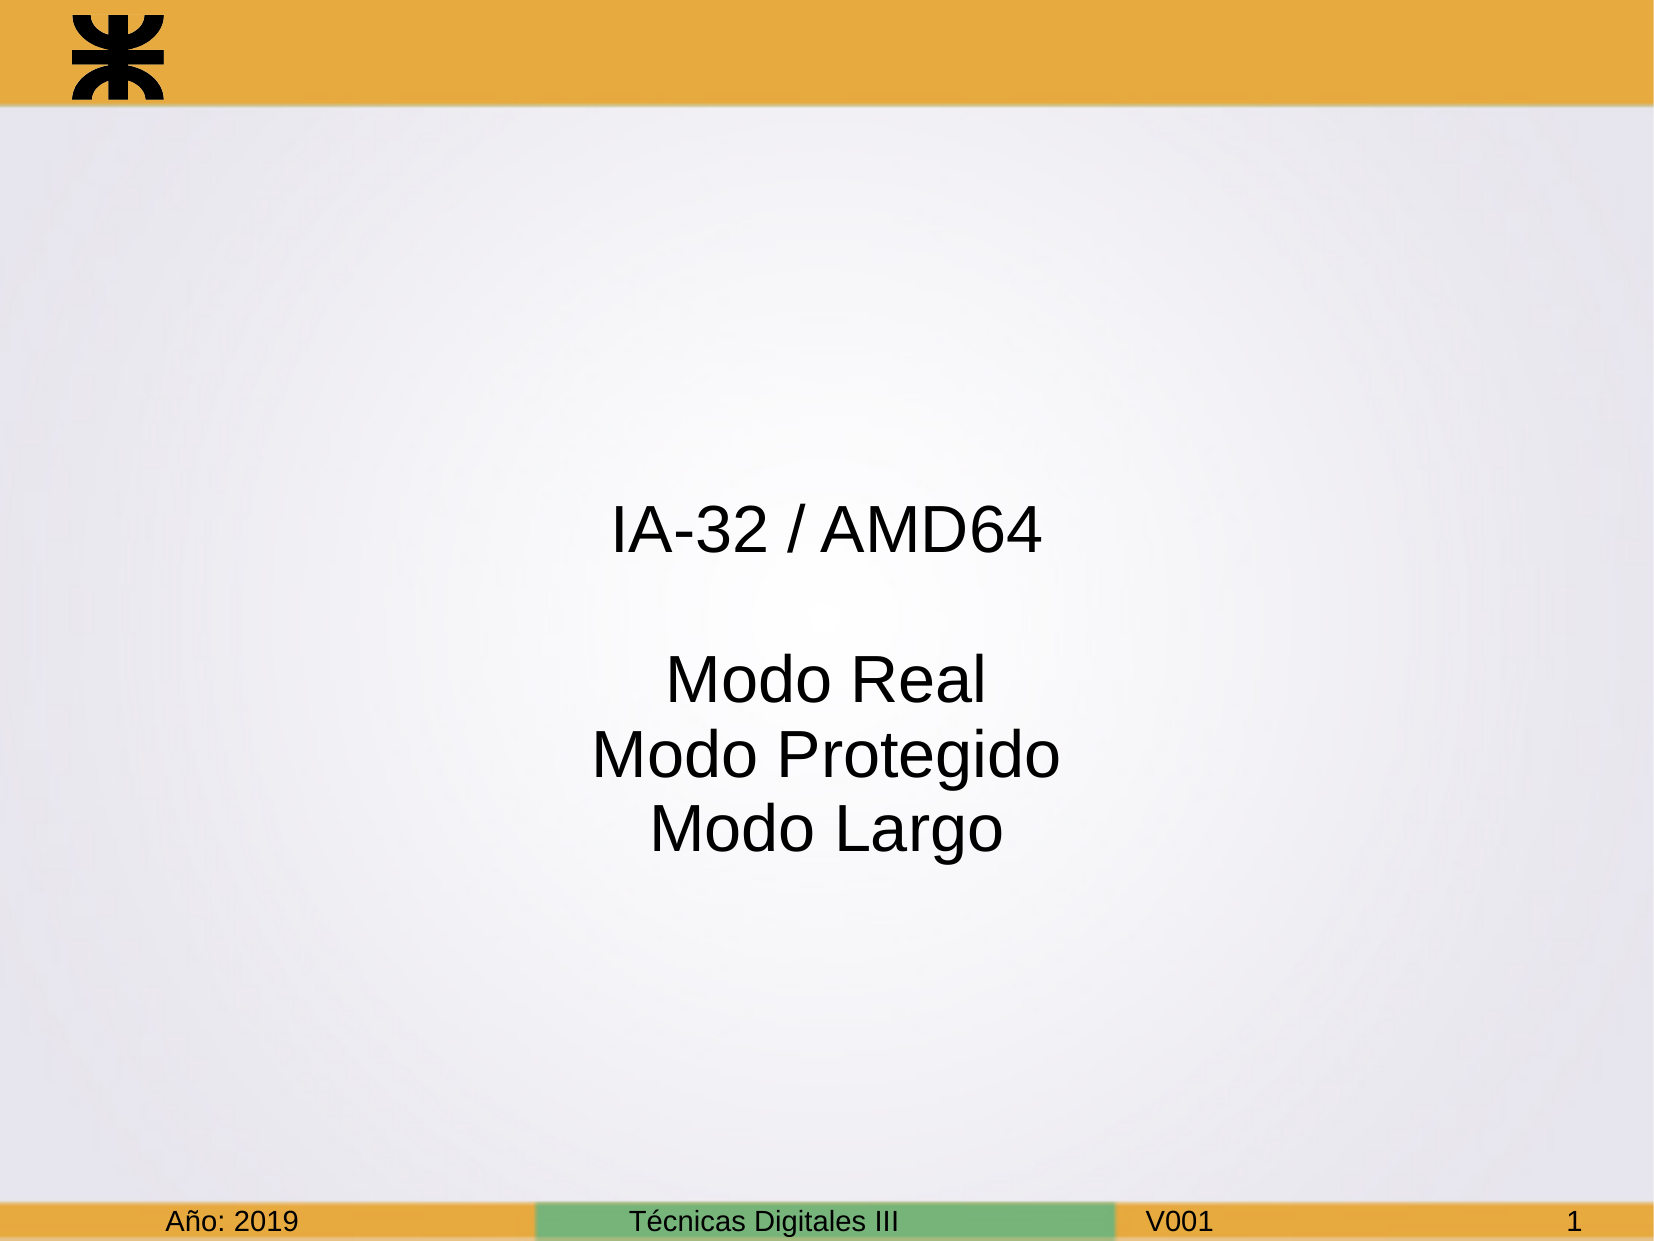

#
IA-32 / AMD64
Modo Real
Modo Protegido
Modo Largo
2013
Técnicas Digitales III
1